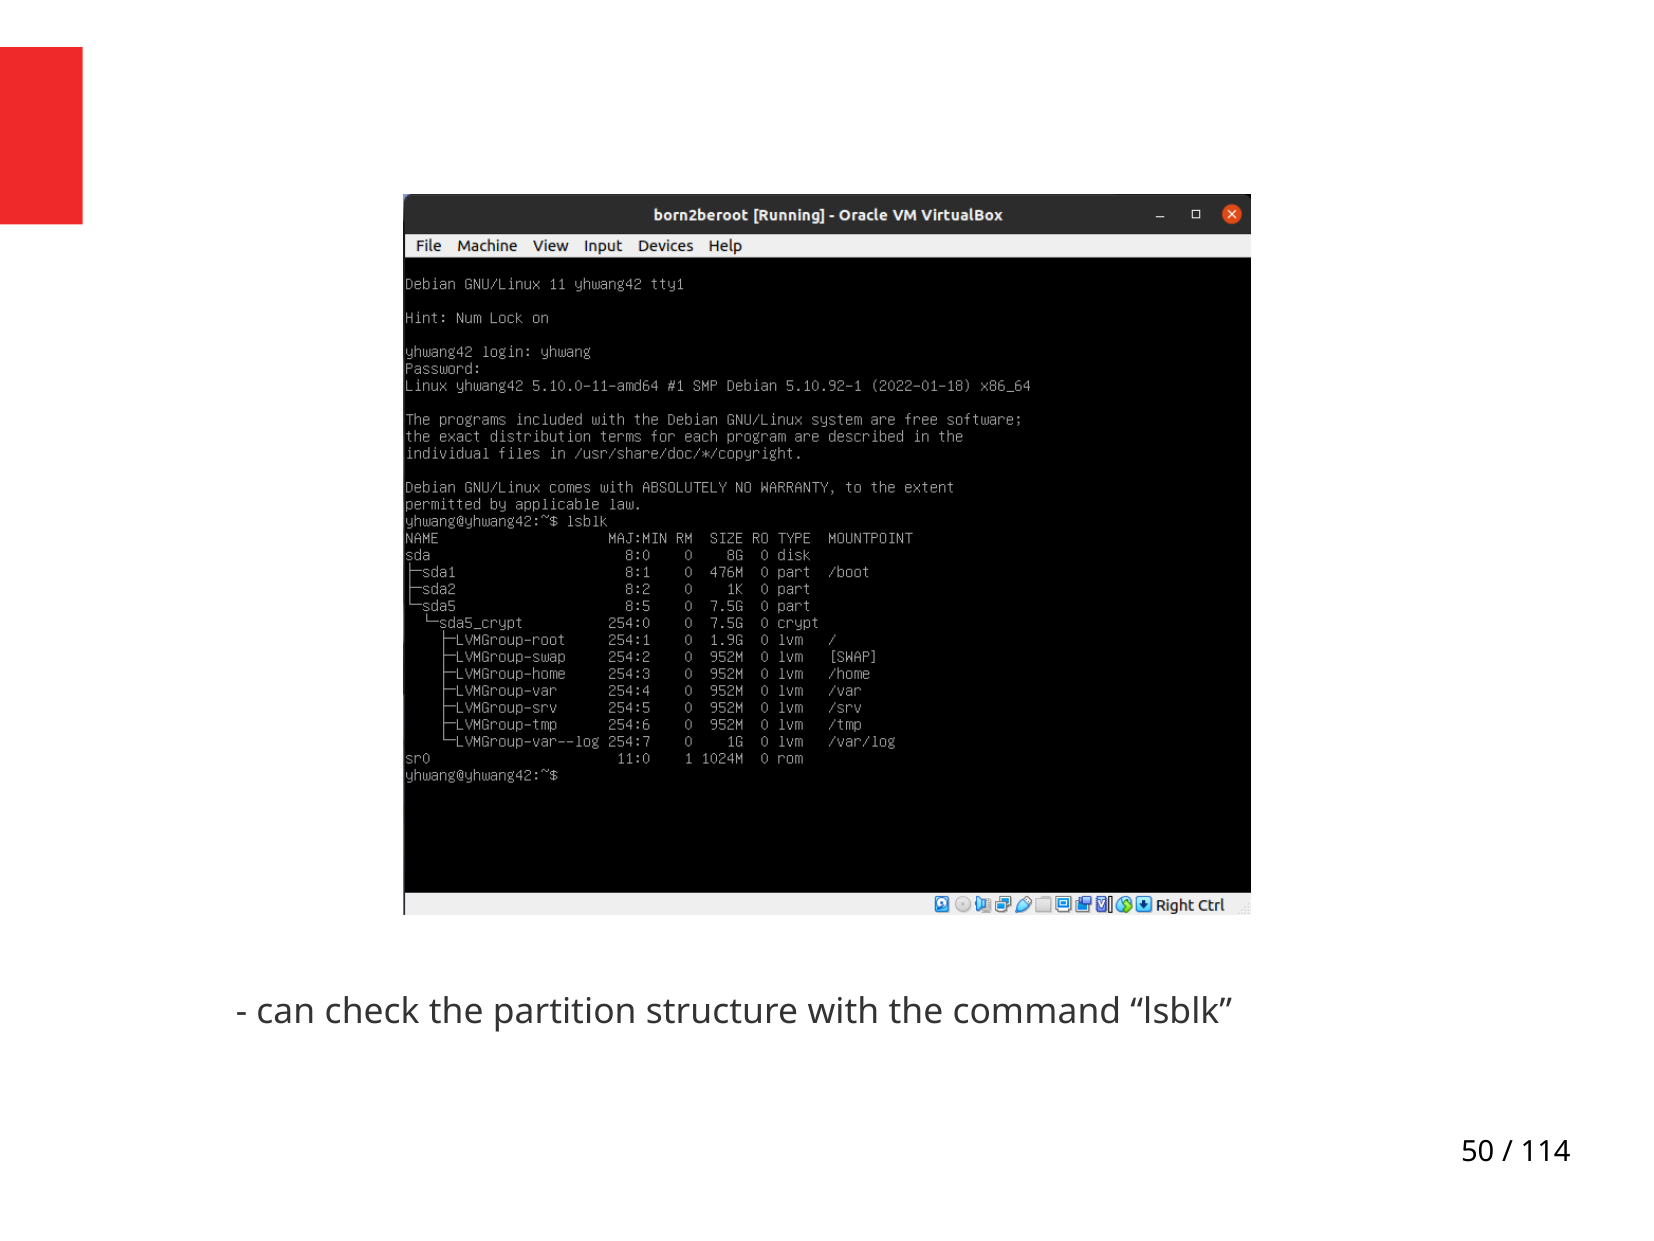

# - can check the partition structure with the command “lsblk”
50